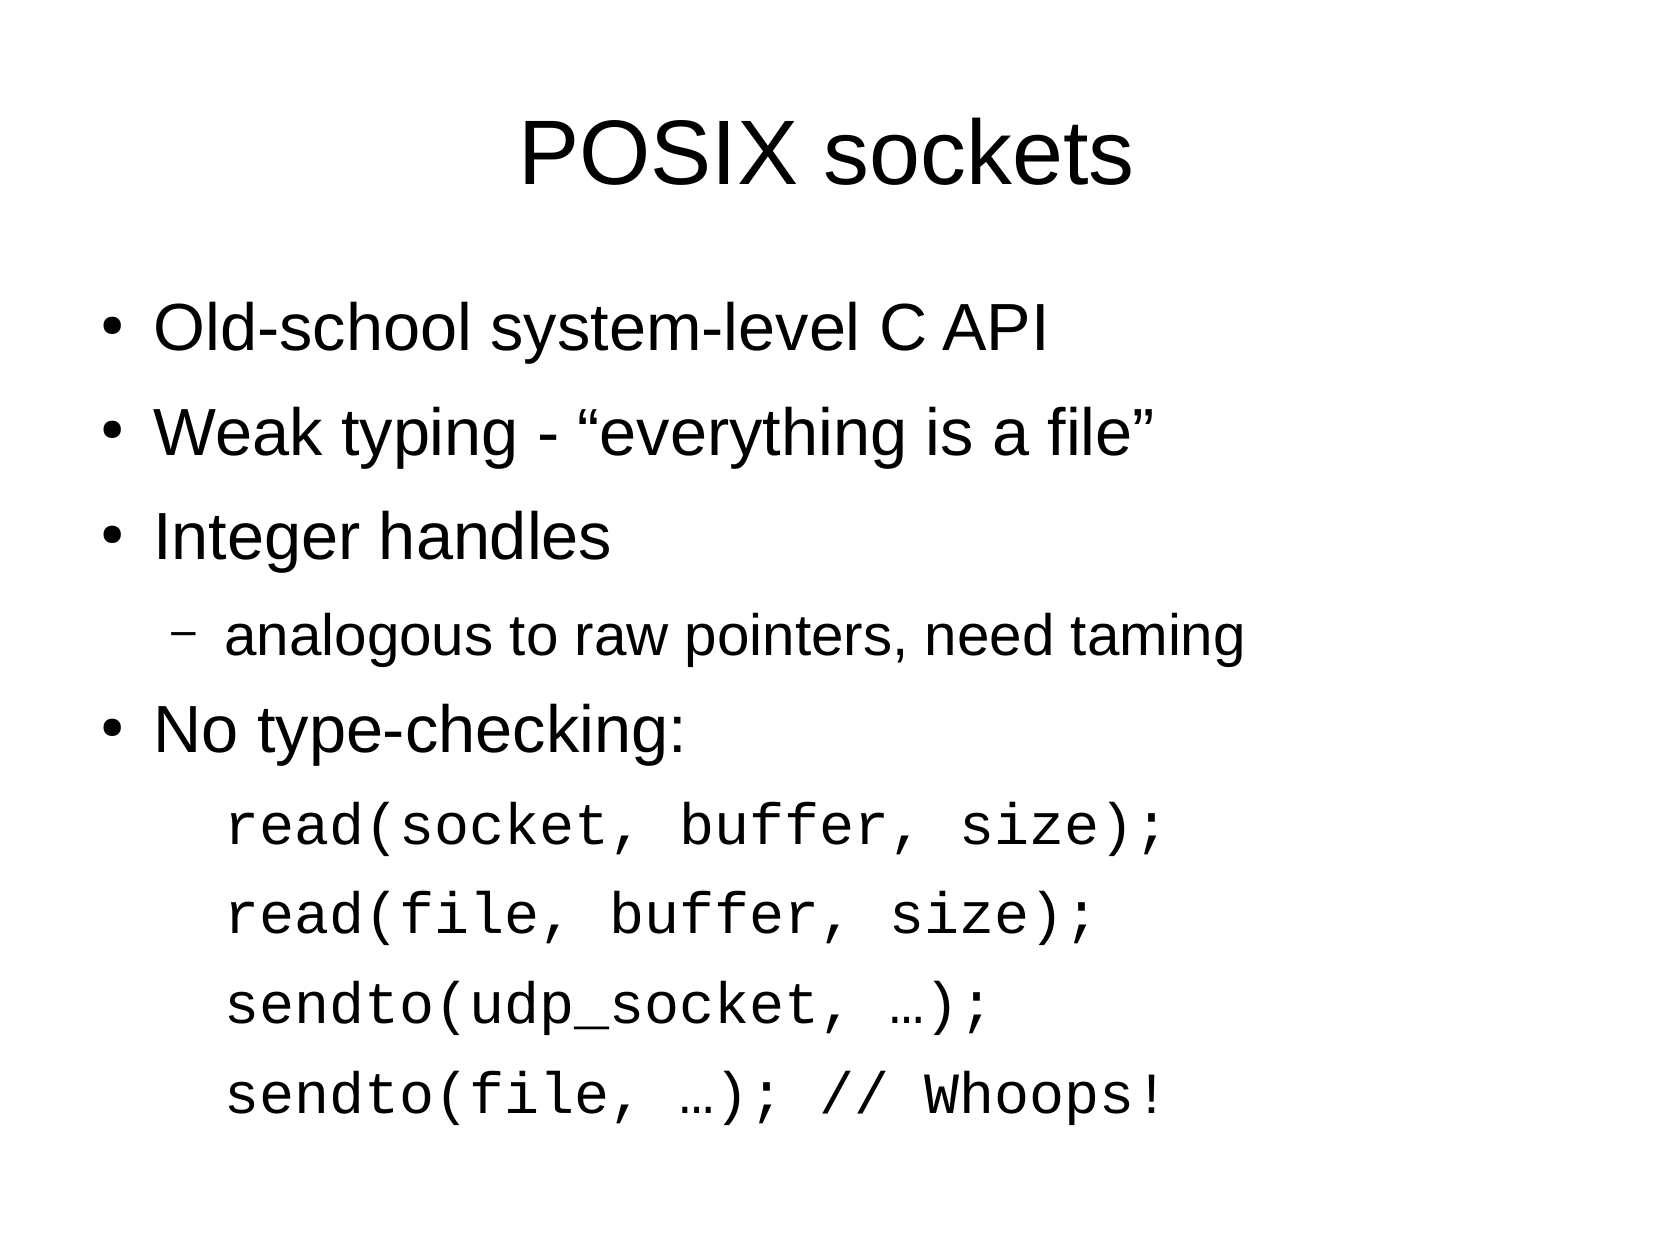

# POSIX sockets
Old-school system-level C API
Weak typing - “everything is a file”
Integer handles
analogous to raw pointers, need taming
No type-checking:
read(socket, buffer, size);
read(file, buffer, size);
sendto(udp_socket, …);
sendto(file, …); // Whoops!